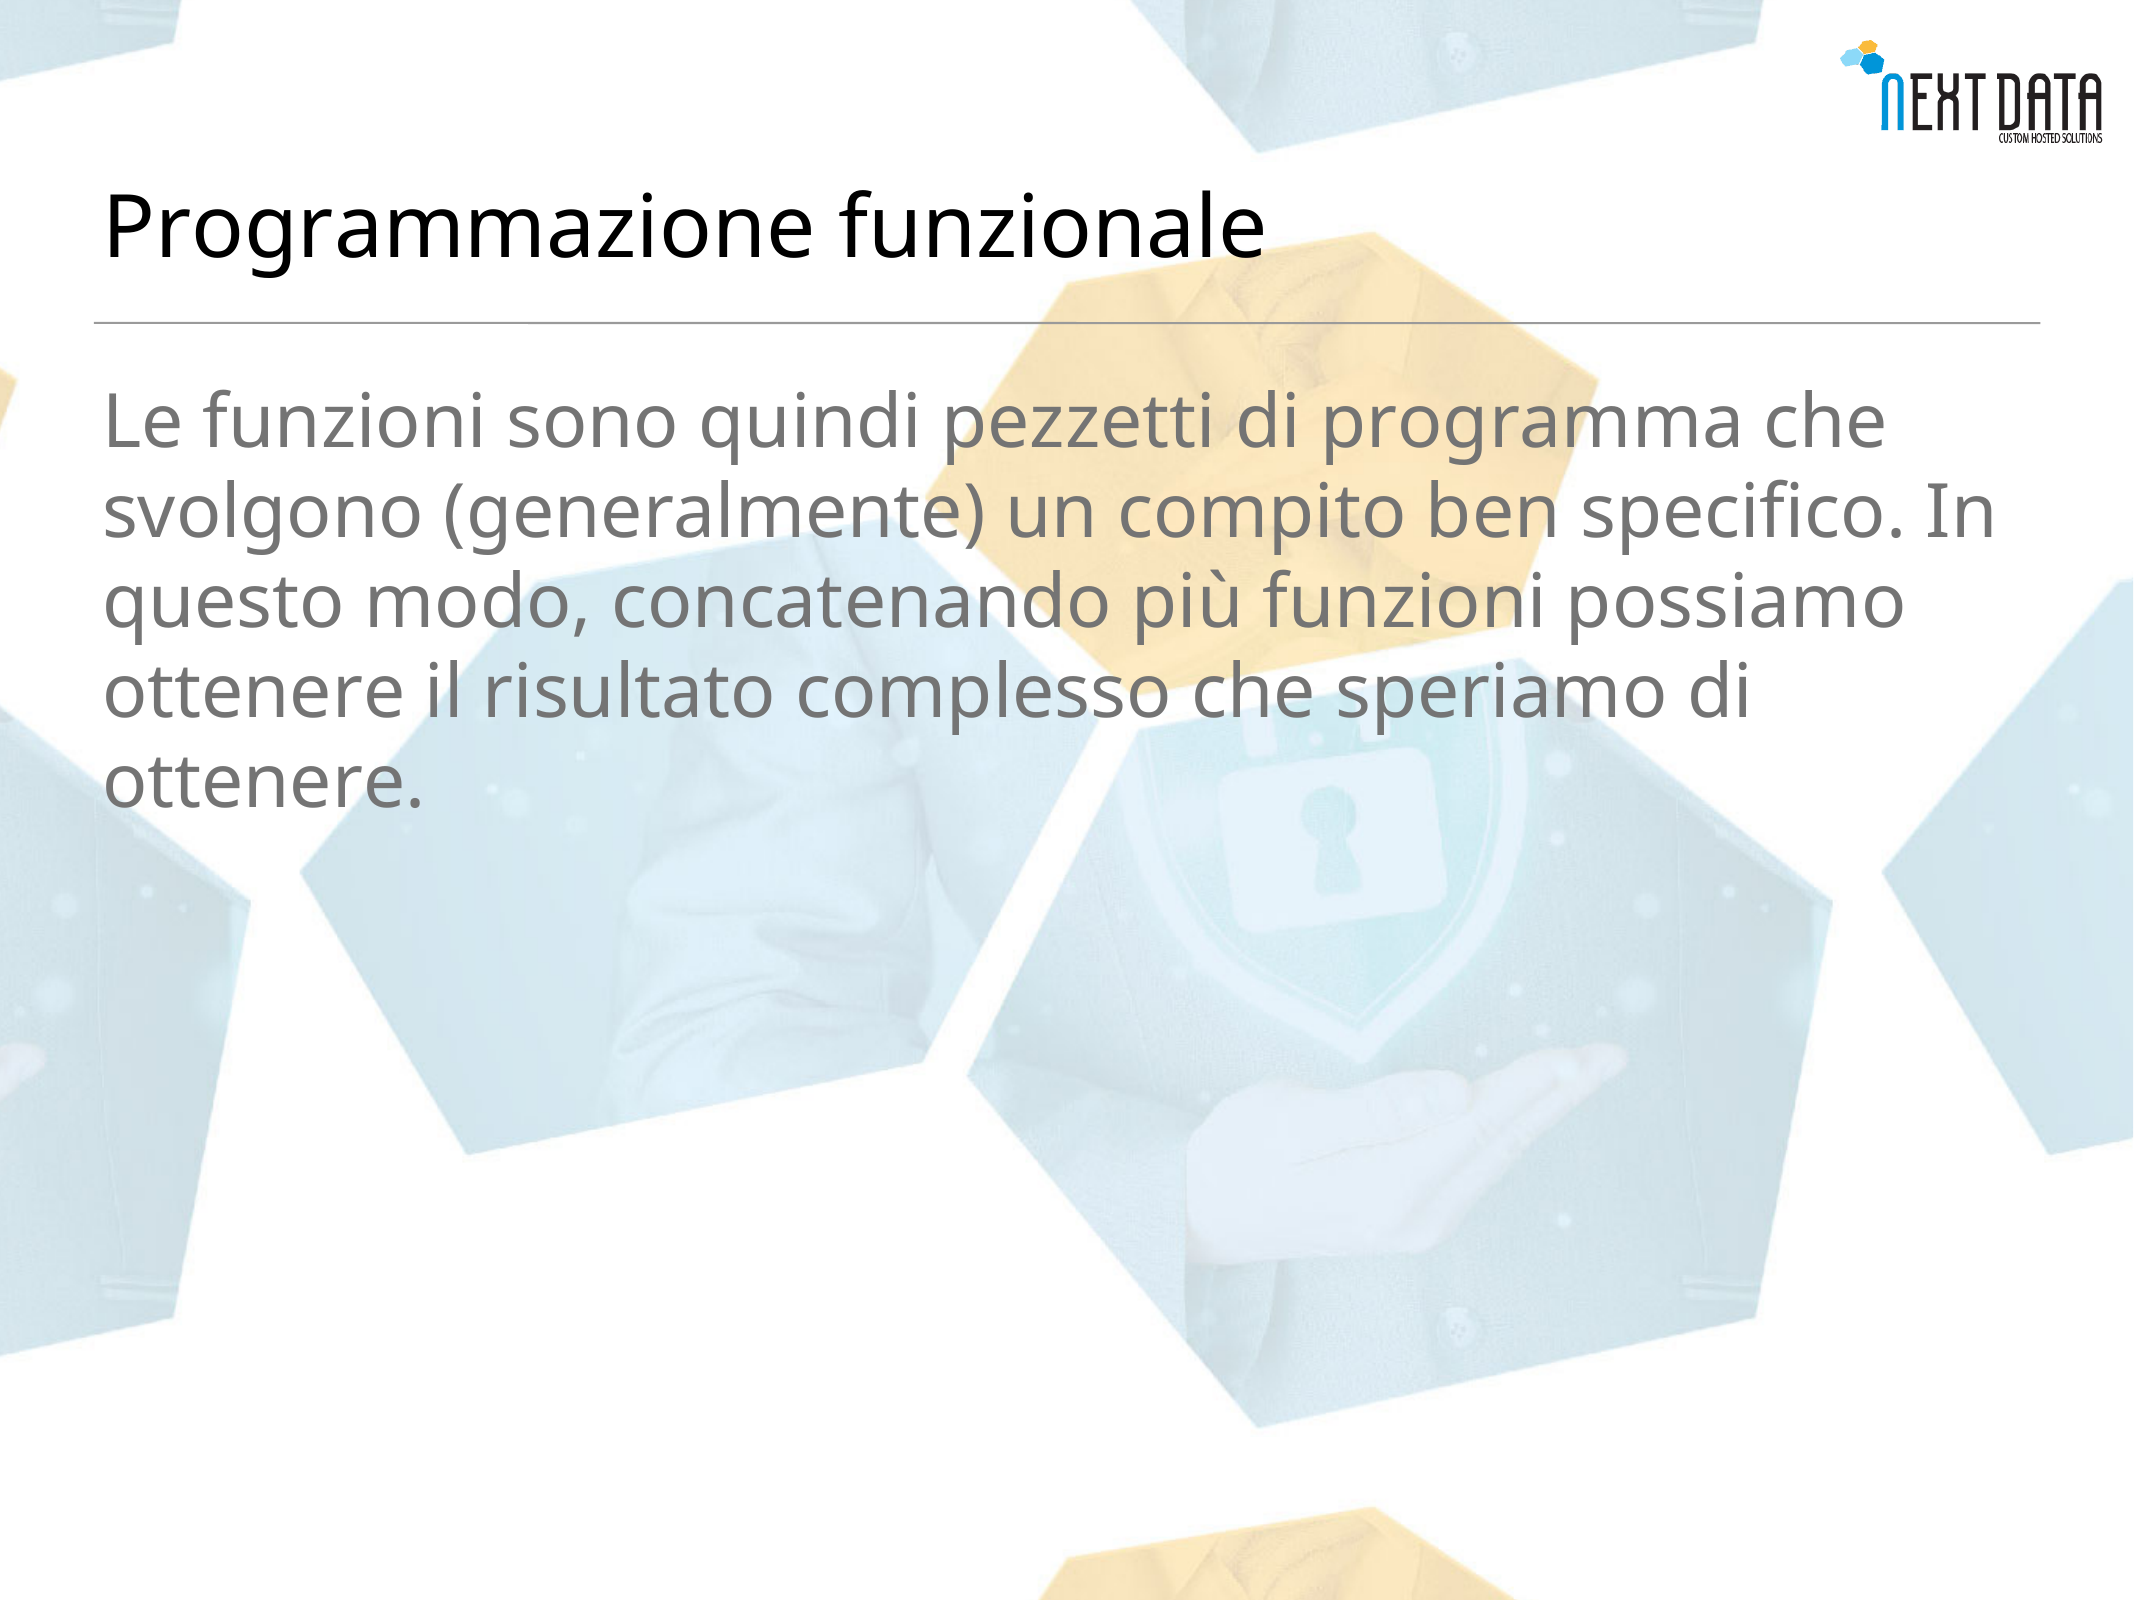

Programmazione funzionale
Le funzioni sono quindi pezzetti di programma che svolgono (generalmente) un compito ben specifico. In questo modo, concatenando più funzioni possiamo ottenere il risultato complesso che speriamo di ottenere.